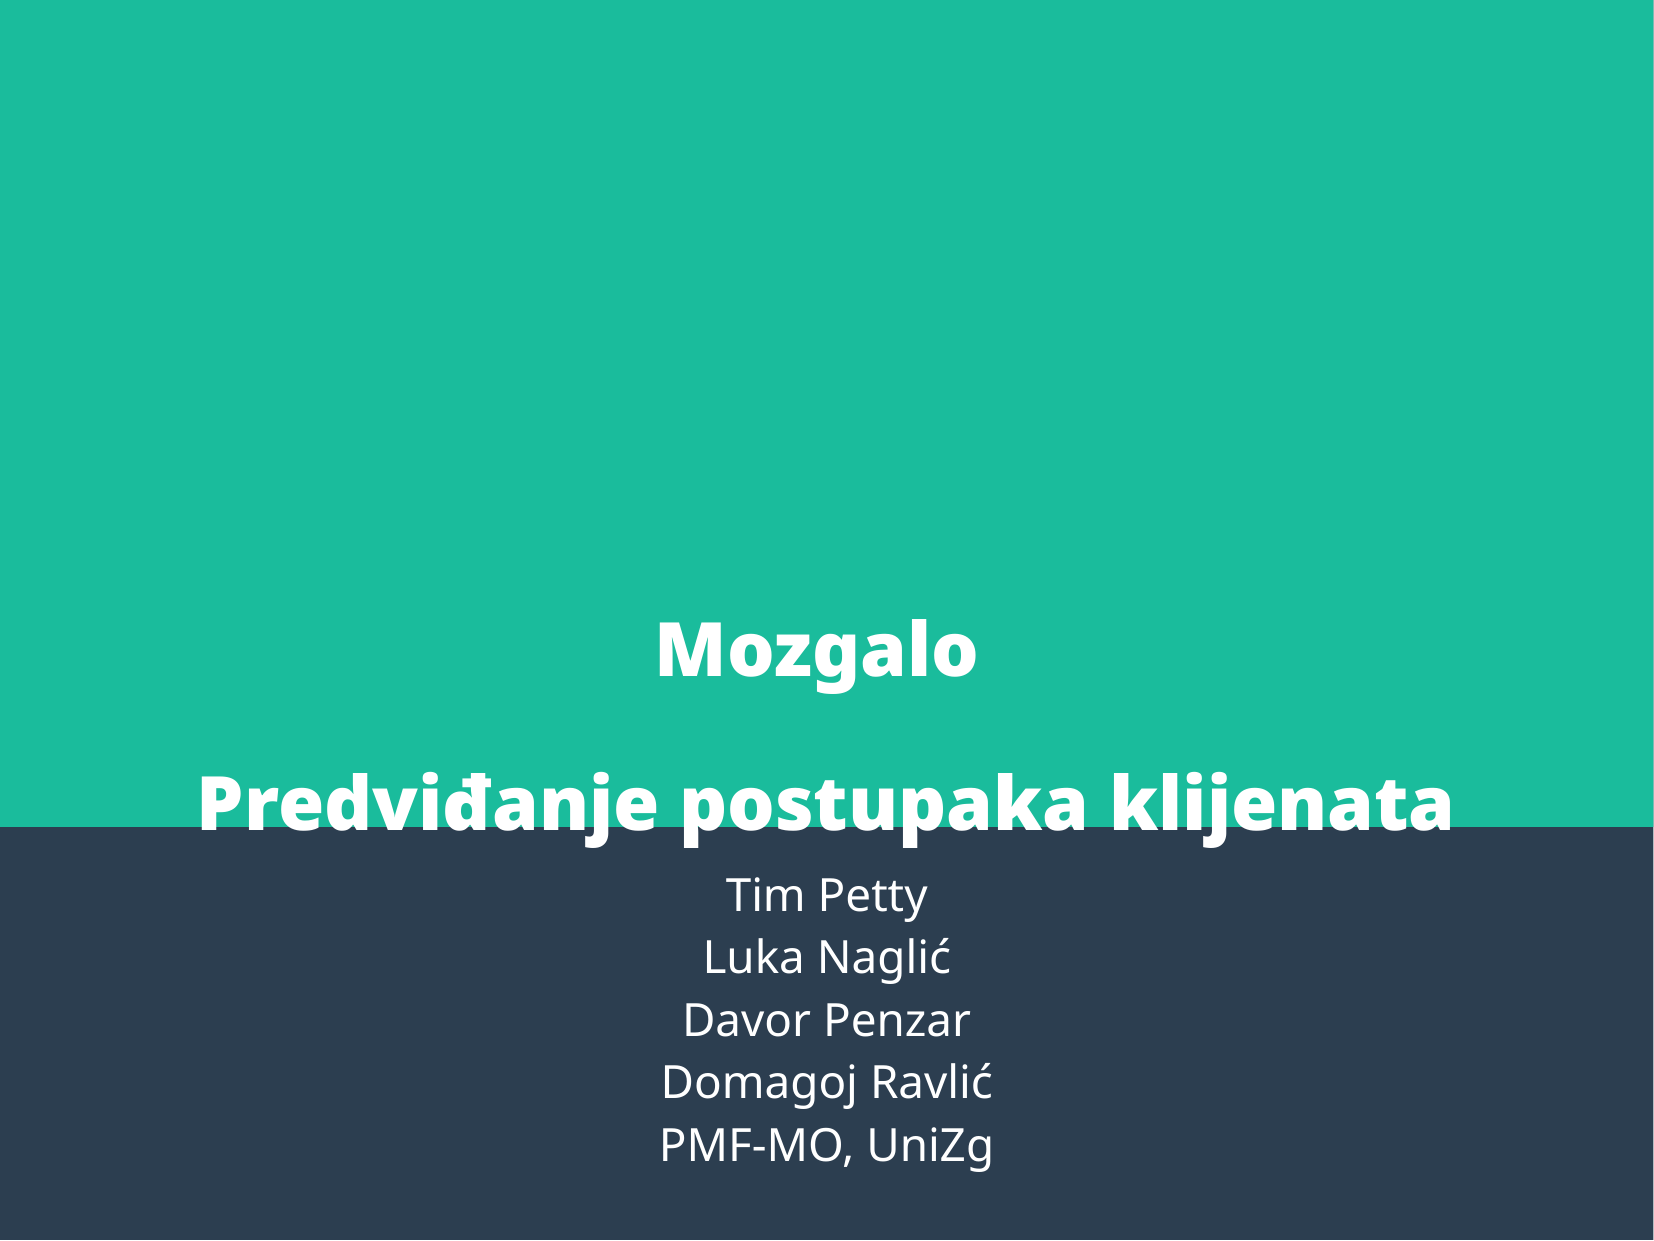

# Mozgalo Predviđanje postupaka klijenata
Tim Petty
Luka Naglić
Davor Penzar
Domagoj Ravlić
PMF-MO, UniZg